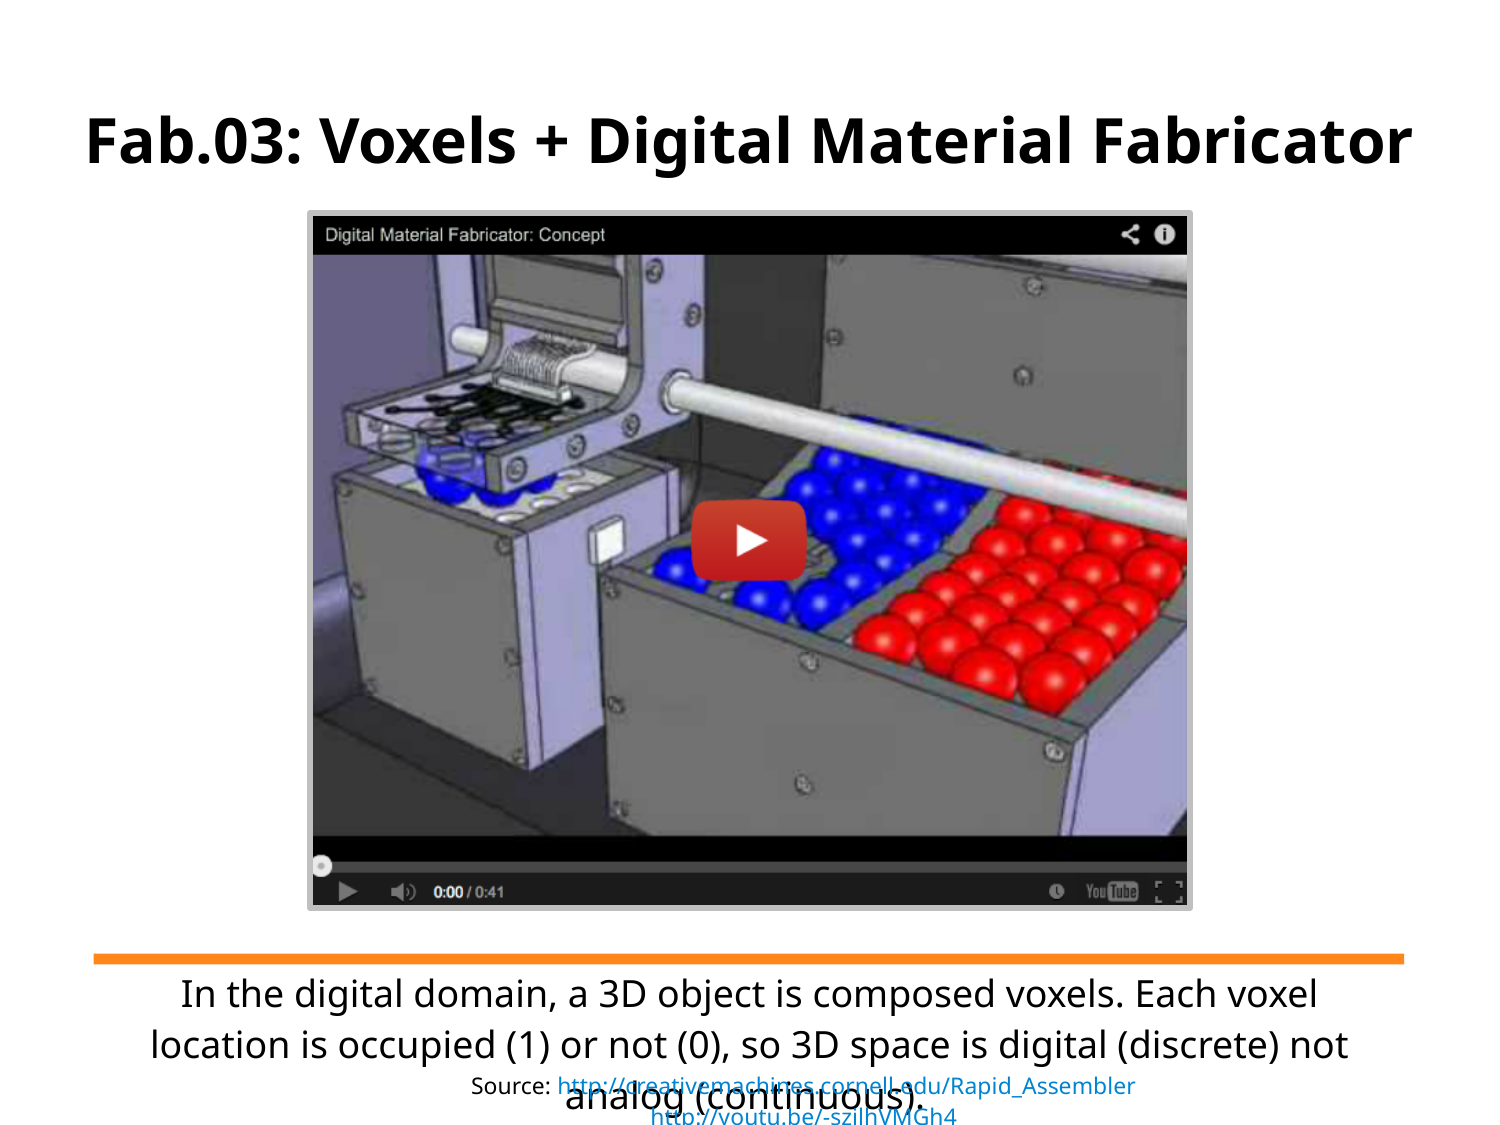

# Fab.03: Voxels + Digital Material Fabricator
In the digital domain, a 3D object is composed voxels. Each voxel location is occupied (1) or not (0), so 3D space is digital (discrete) not analog (continuous).
Source: http://creativemachines.cornell.edu/Rapid_Assembler
http://youtu.be/-szjlhVMGh4